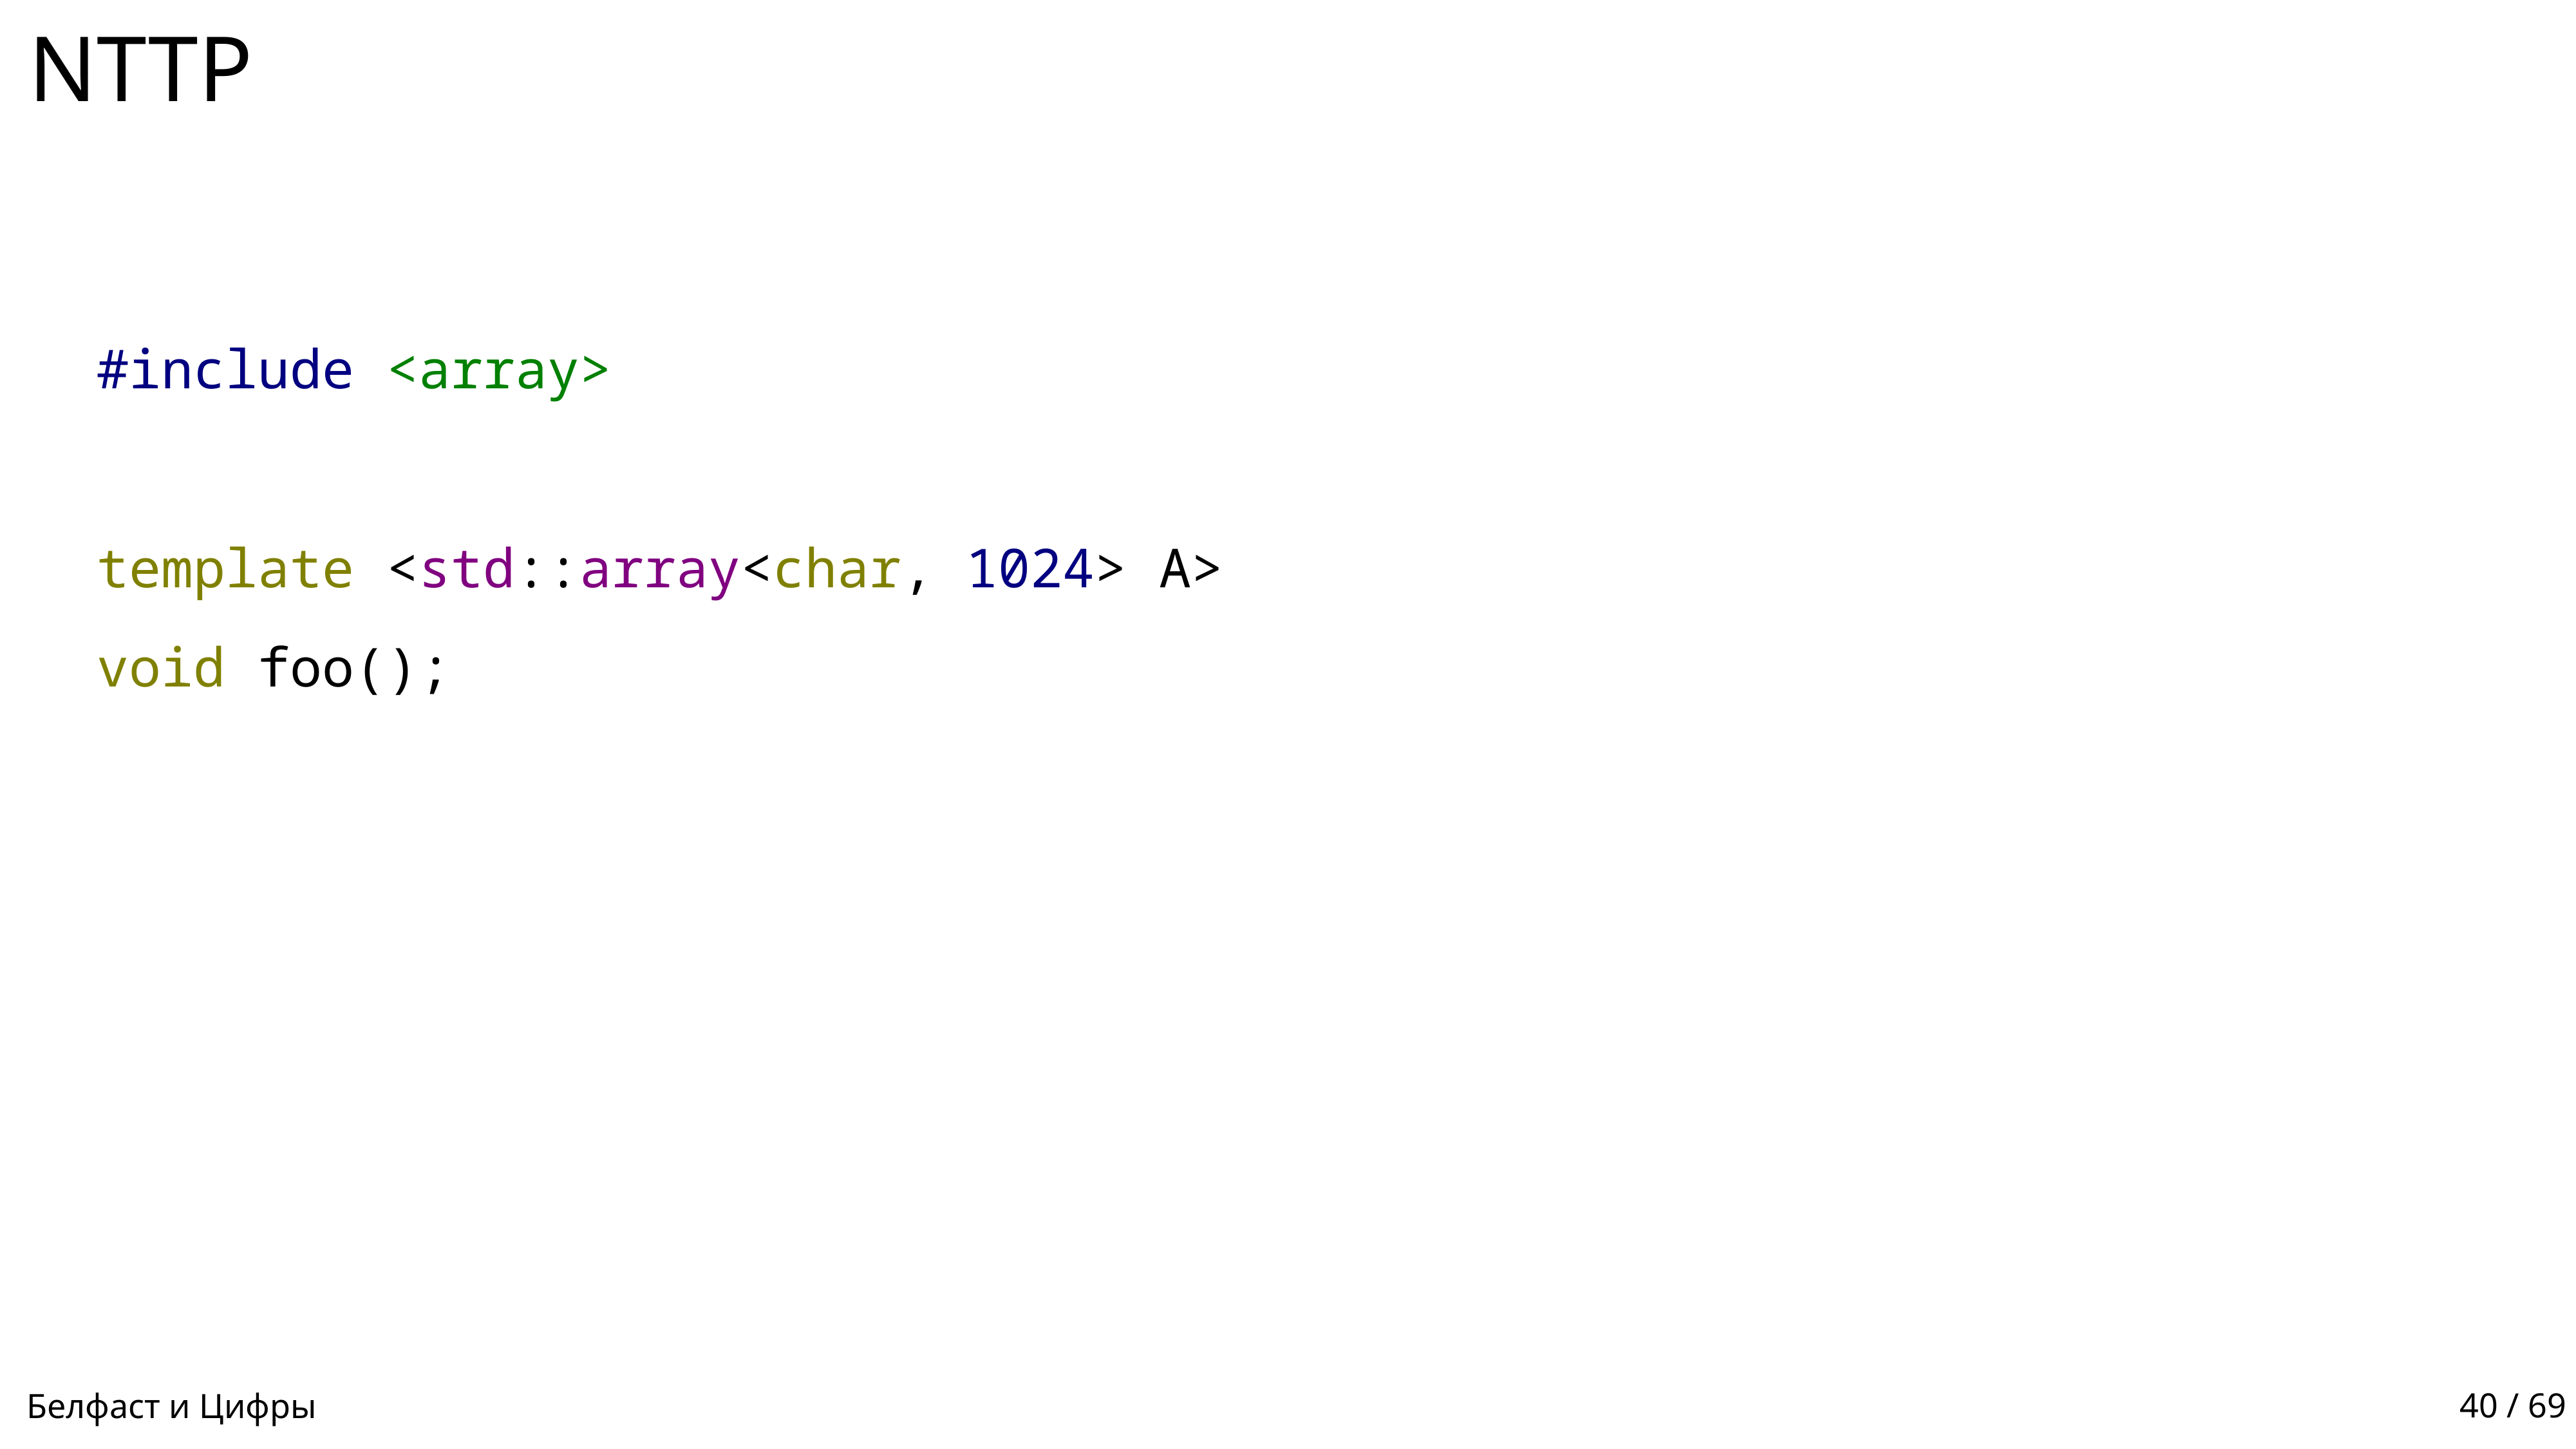

# NTTP
#include <array>
template <std::array<char, 1024> A>
void foo();
Белфаст и Цифры